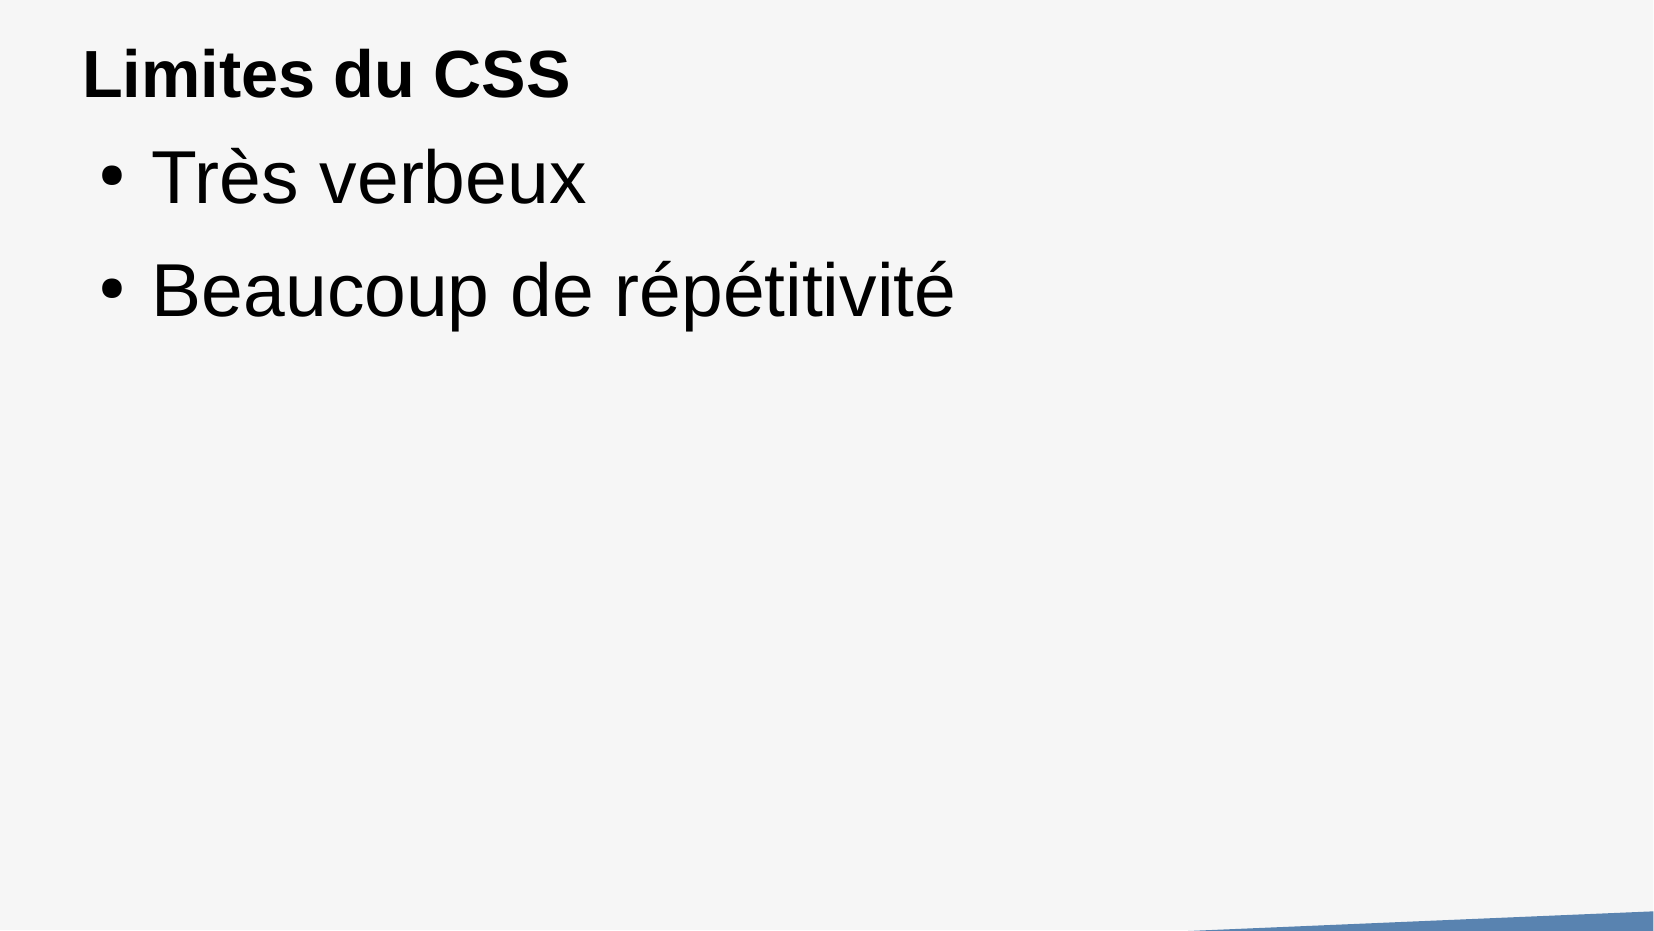

# Limites du CSS
Très verbeux
Beaucoup de répétitivité
Très verbeux
Beaucoup de répétitivité
Impossibilité de faire de la programmation